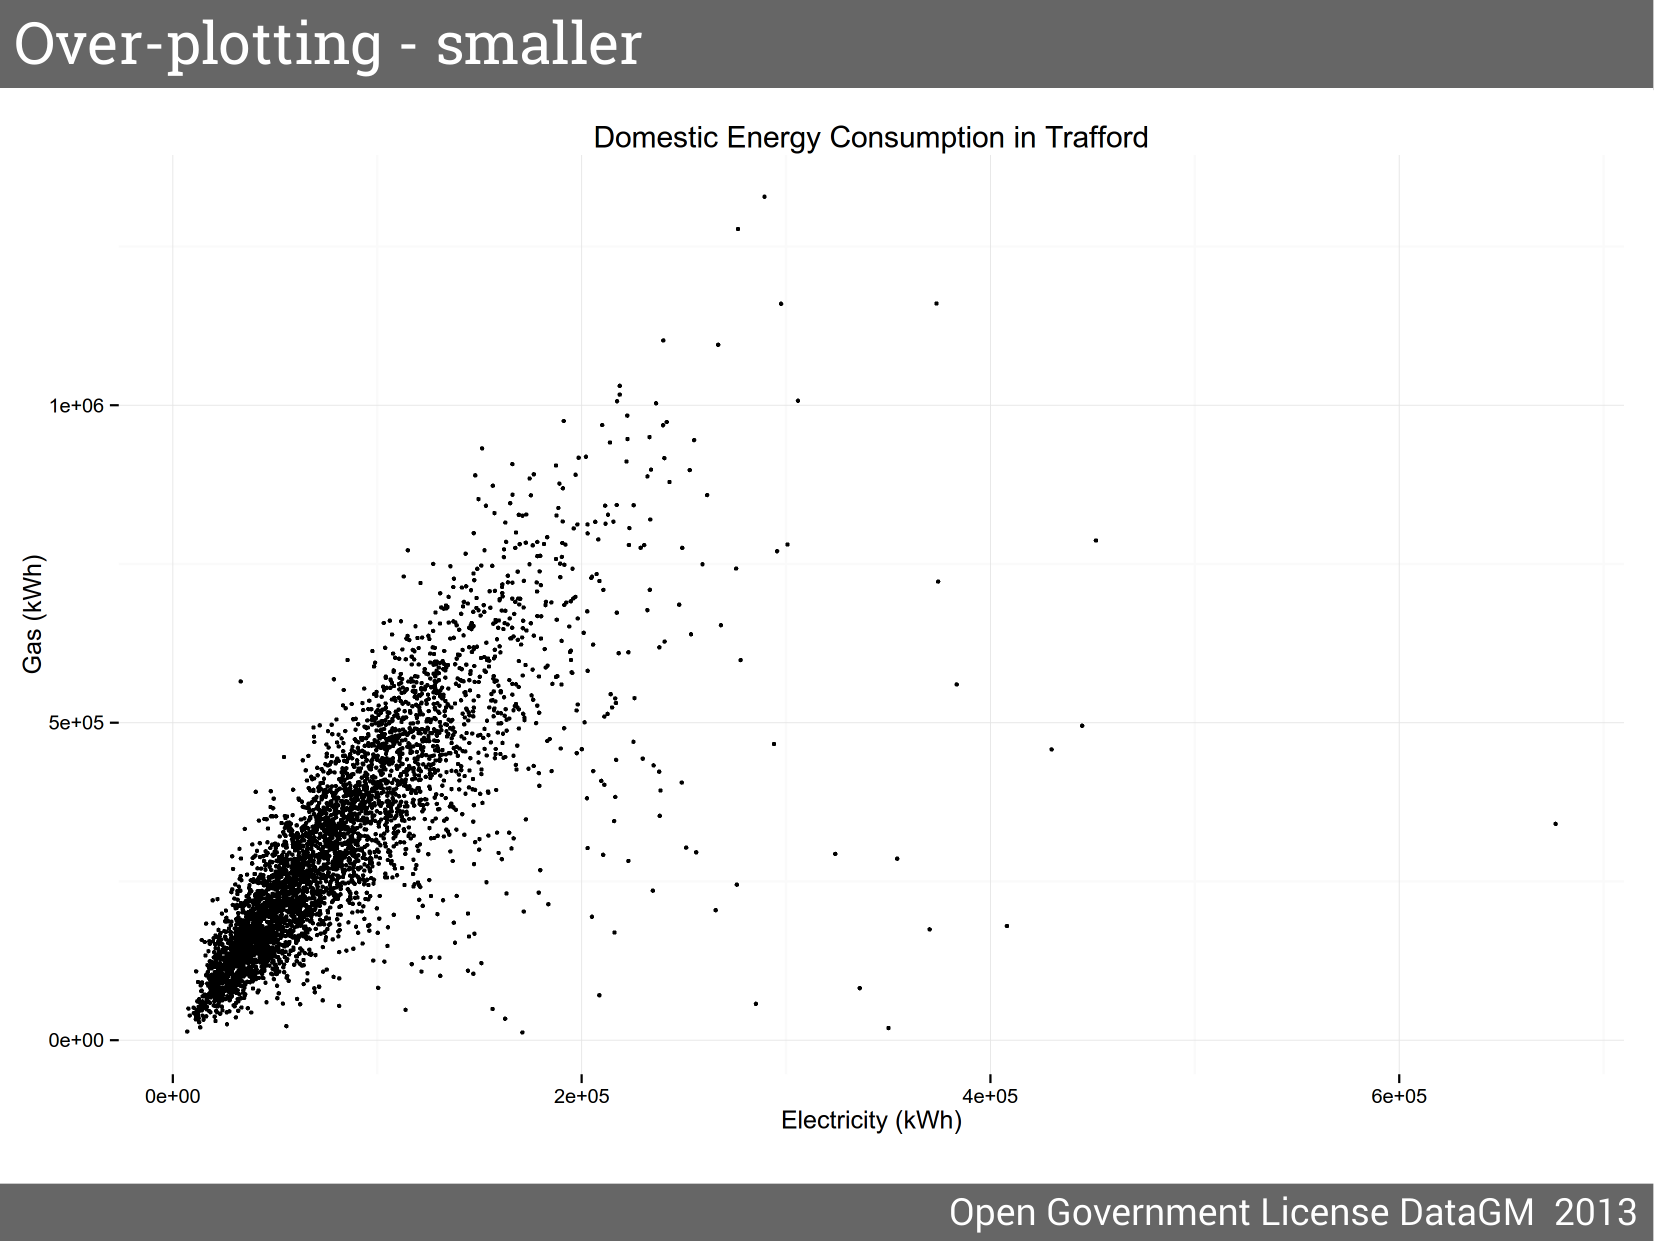

Over-plotting - smaller
Open Government License DataGM 2013